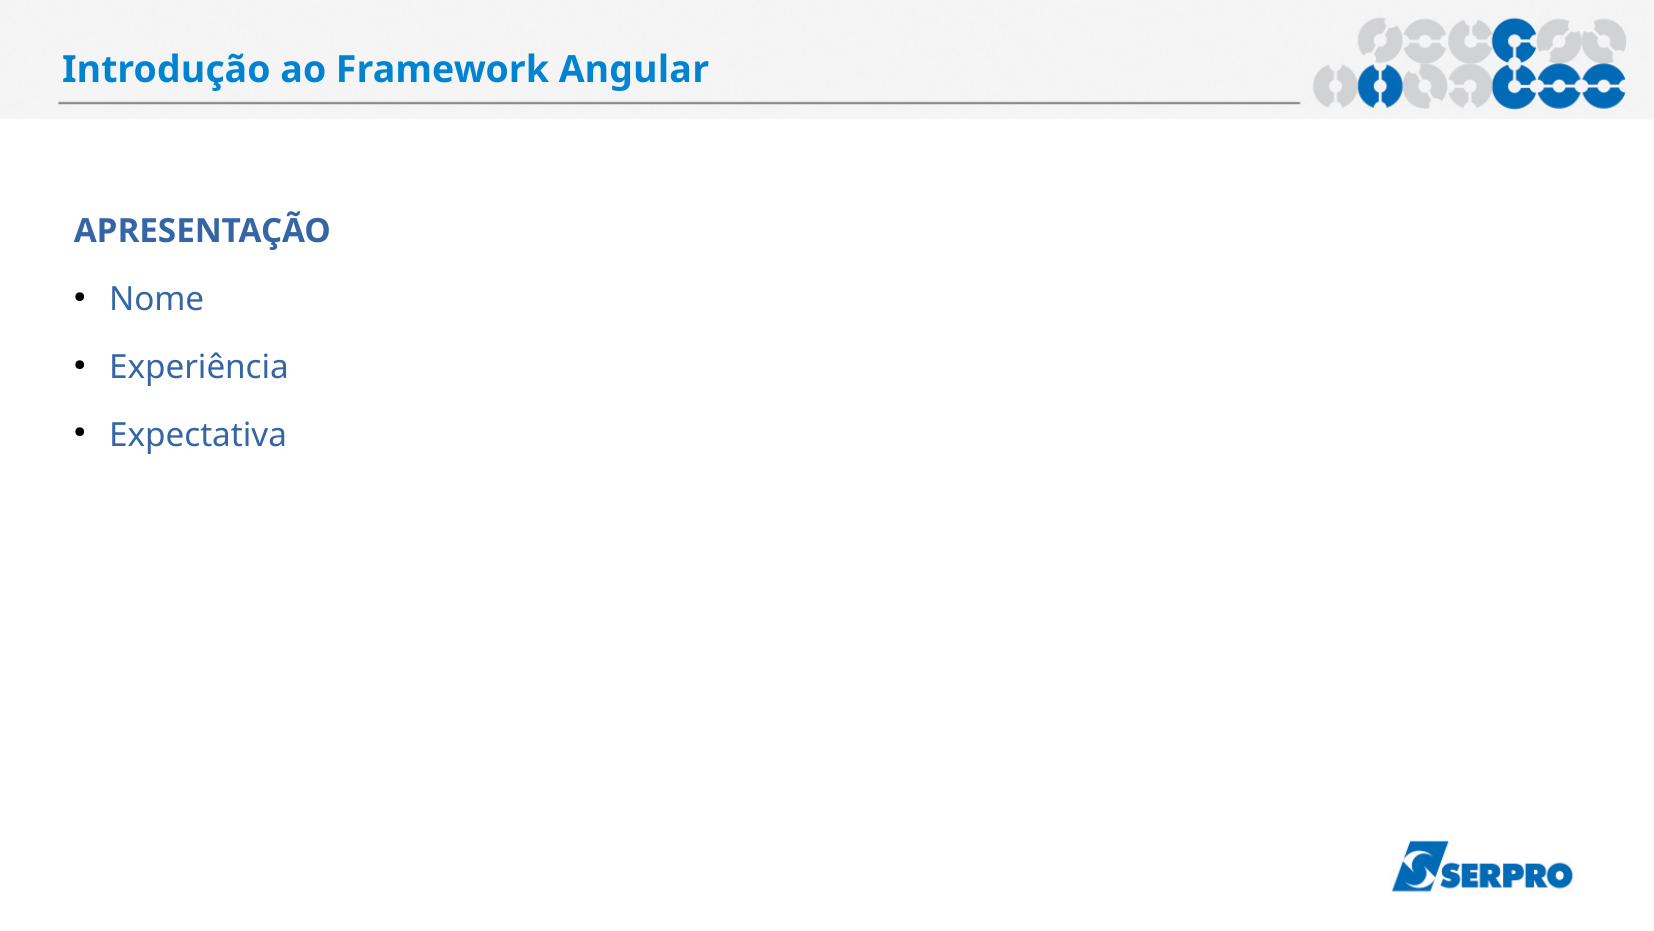

Introdução ao Framework Angular
APRESENTAÇÃO
Nome
Experiência
Expectativa